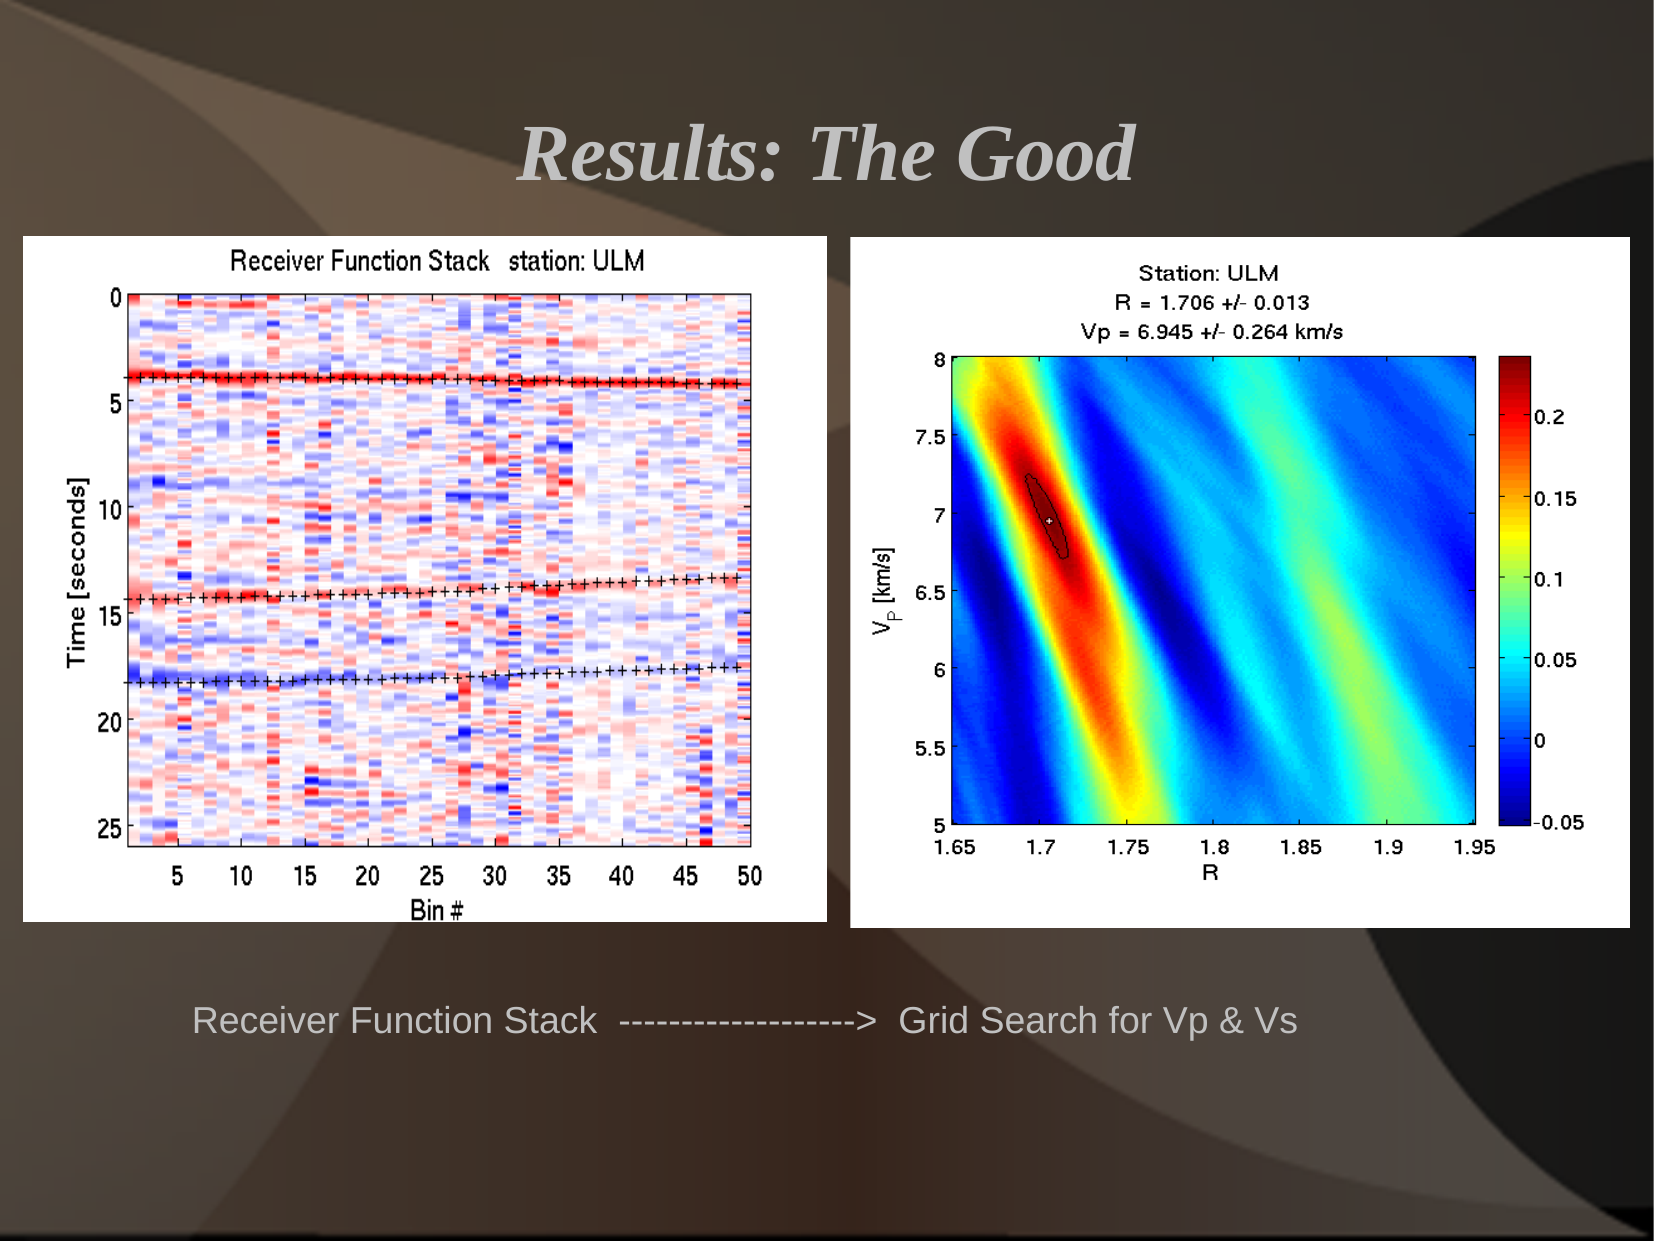

# Results: The Good
Receiver Function Stack -------------------> Grid Search for Vp & Vs